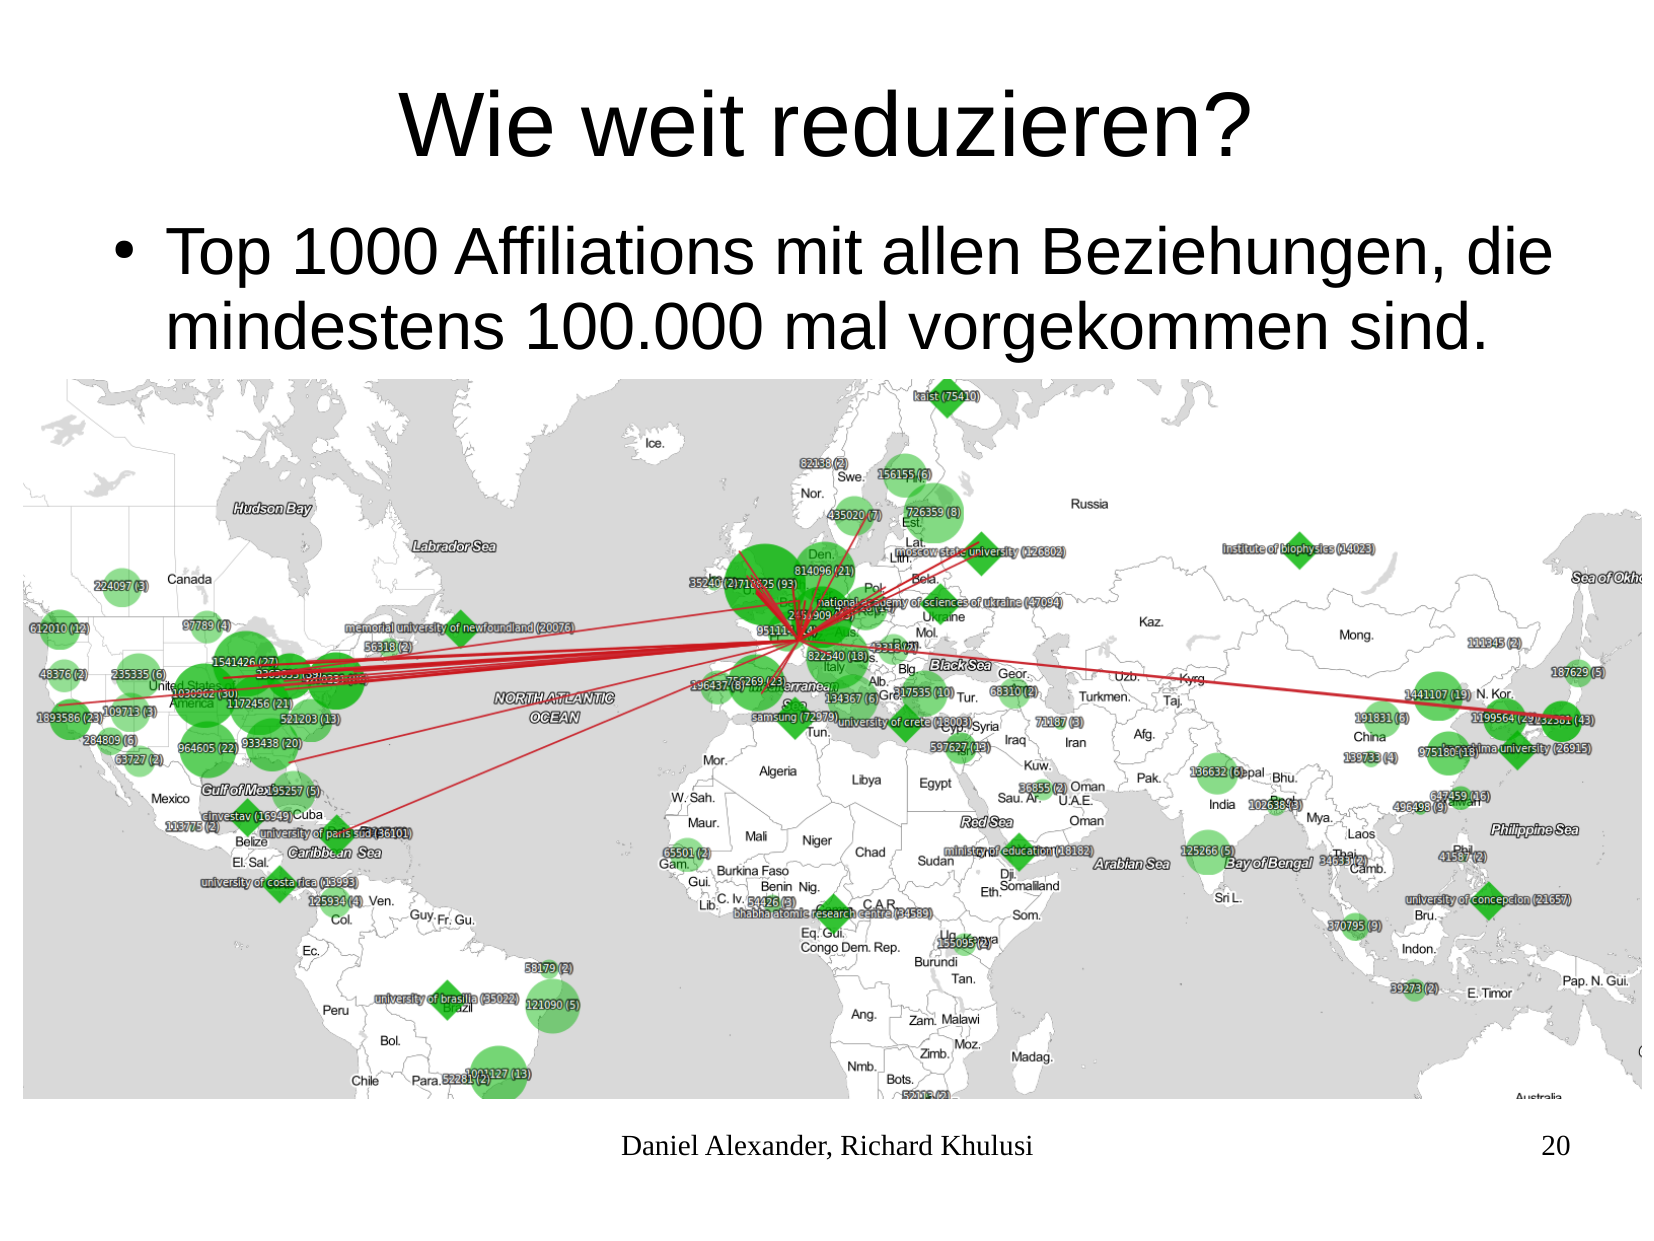

# Wie weit reduzieren?
Top 1000 Affiliations mit allen Beziehungen, die mindestens 100.000 mal vorgekommen sind.
Daniel Alexander, Richard Khulusi
20